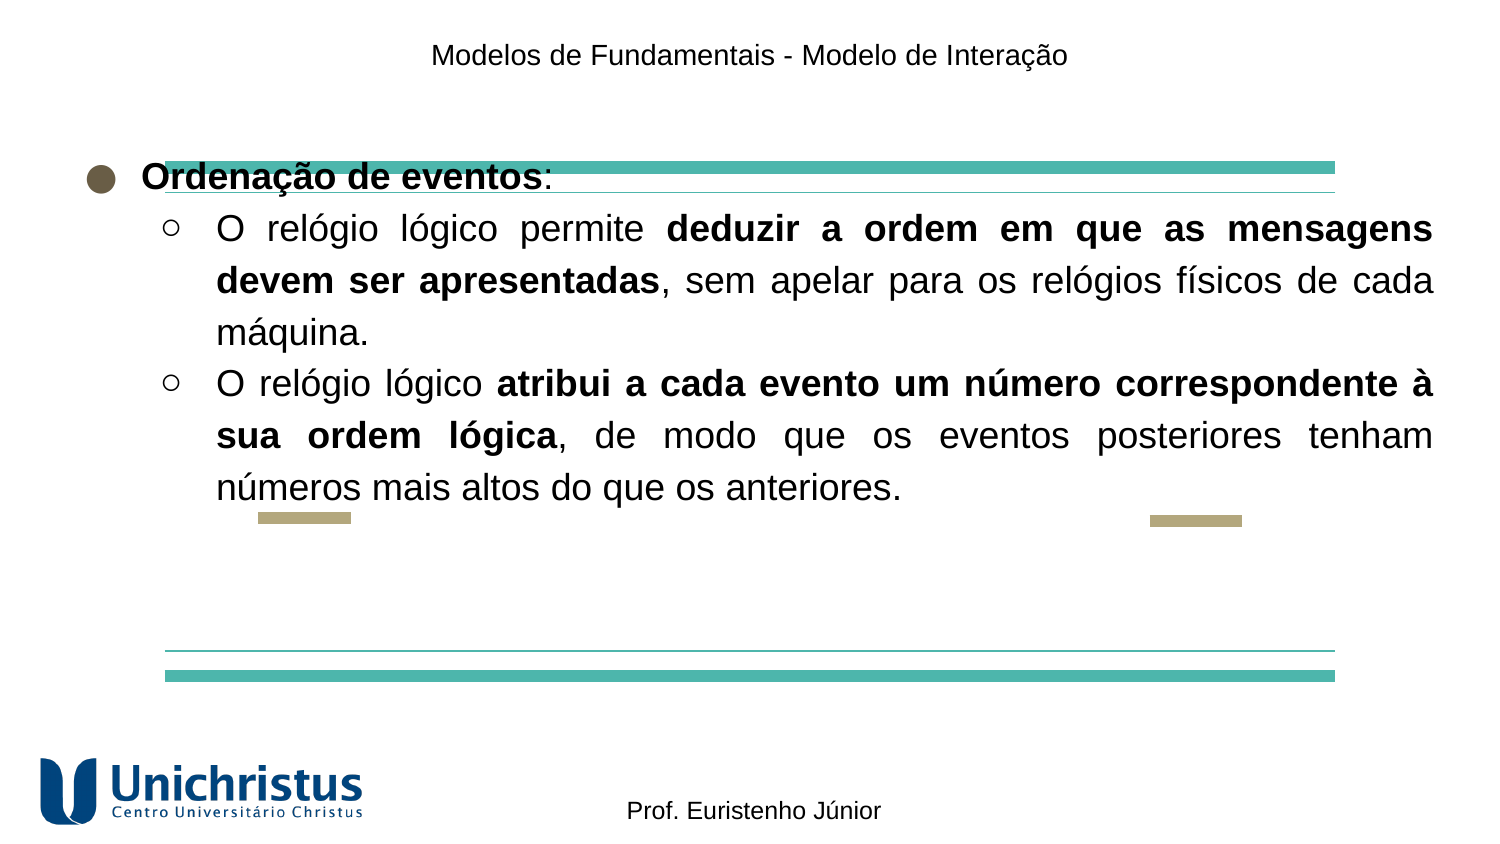

# Modelos de Fundamentais - Modelo de Interação
Ordenação de eventos:
O relógio lógico permite deduzir a ordem em que as mensagens devem ser apresentadas, sem apelar para os relógios físicos de cada máquina.
O relógio lógico atribui a cada evento um número correspondente à sua ordem lógica, de modo que os eventos posteriores tenham números mais altos do que os anteriores.